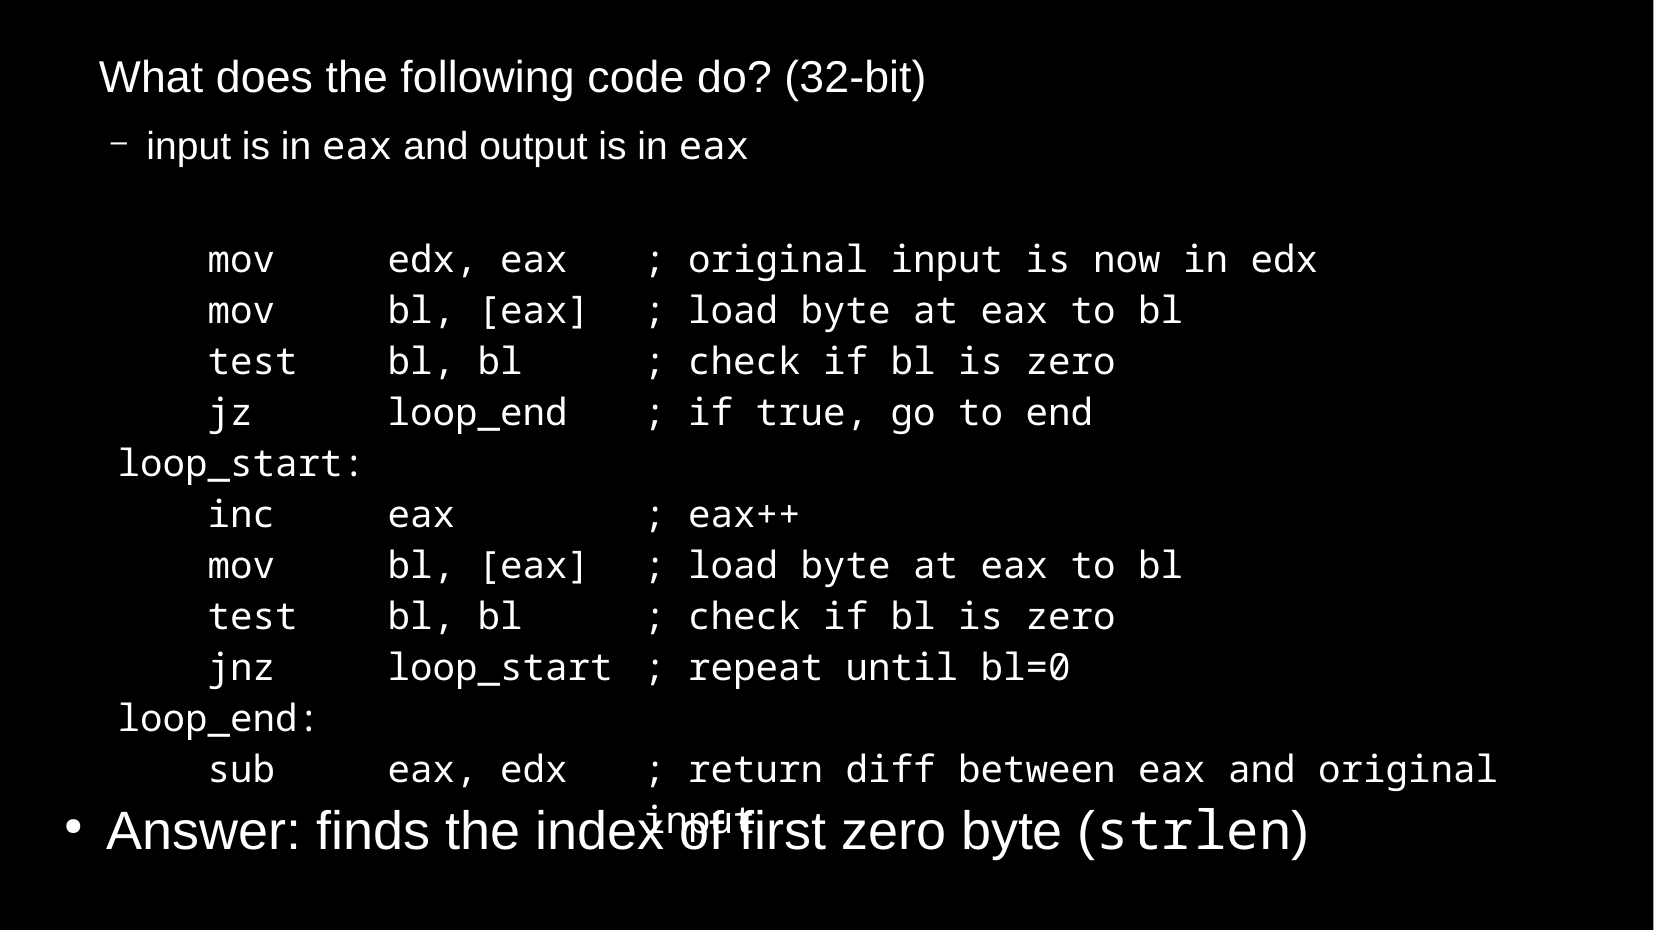

# What does the following code do? (32-bit)
input is in eax and output is in eax
 mov edx, eax
 mov bl, [eax]
 test bl, bl
 jz loop_end
loop_start:
 inc eax
 mov bl, [eax]
 test bl, bl
 jnz loop_start
loop_end:
 sub eax, edx
; original input is now in edx
; load byte at eax to bl
; check if bl is zero
; if true, go to end
; eax++
; load byte at eax to bl
; check if bl is zero
; repeat until bl=0
; return diff between eax and original input
Answer: finds the index of first zero byte (strlen)